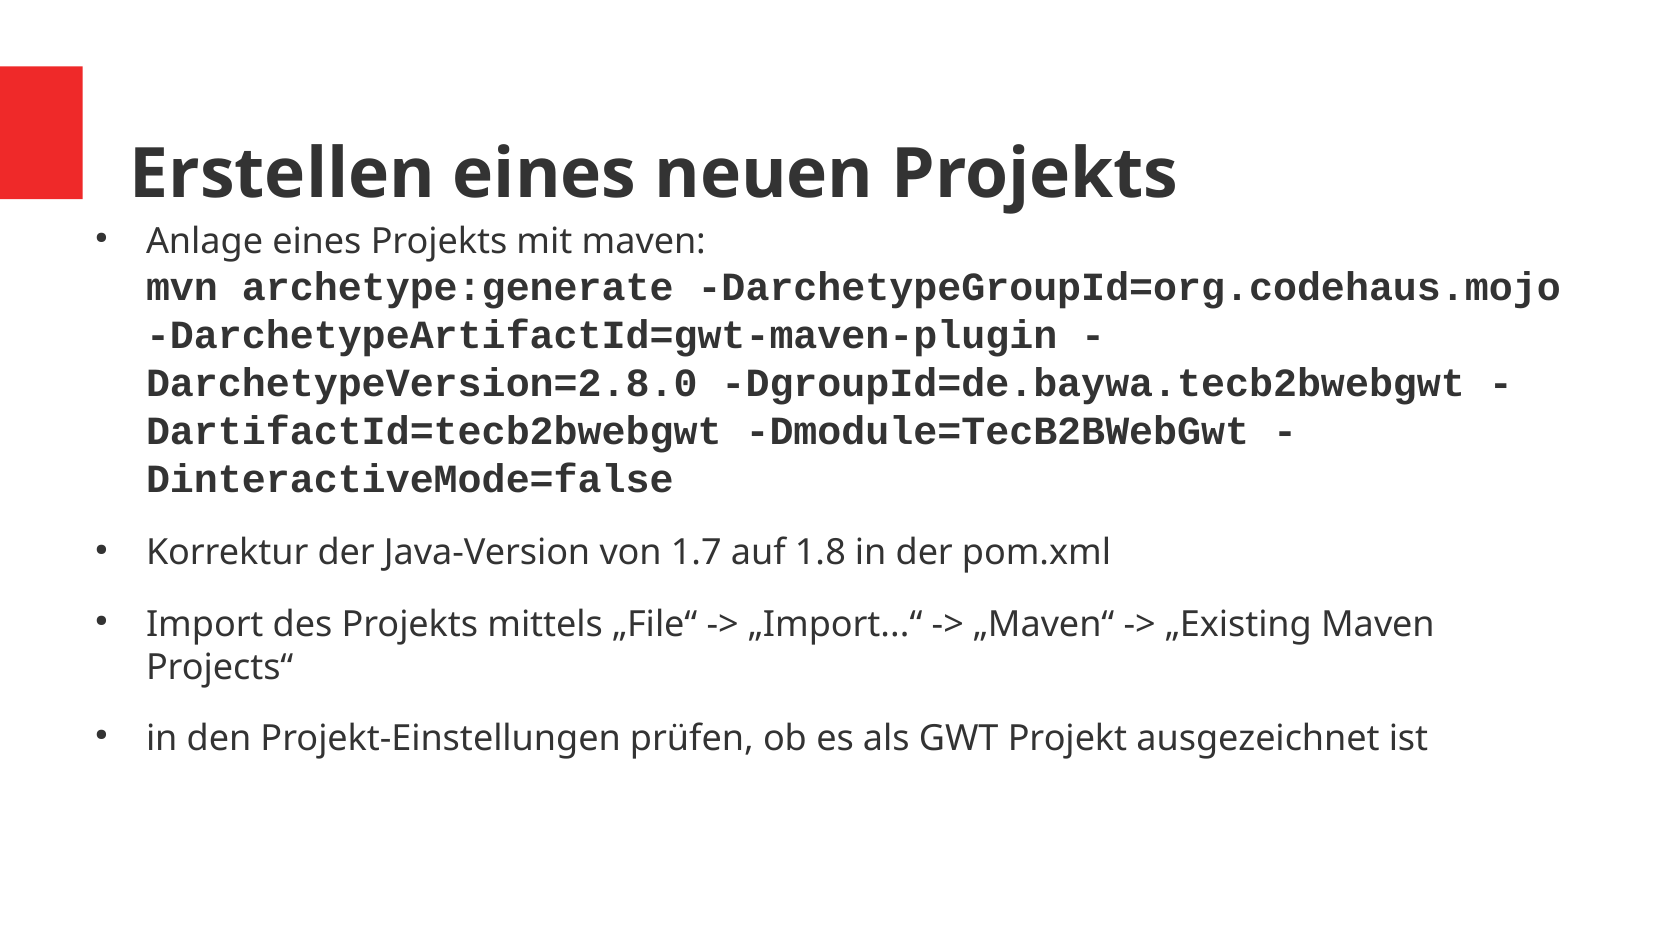

# Erstellen eines neuen Projekts
Anlage eines Projekts mit maven:
mvn archetype:generate -DarchetypeGroupId=org.codehaus.mojo -DarchetypeArtifactId=gwt-maven-plugin -DarchetypeVersion=2.8.0 -DgroupId=de.baywa.tecb2bwebgwt -DartifactId=tecb2bwebgwt -Dmodule=TecB2BWebGwt -DinteractiveMode=false
Korrektur der Java-Version von 1.7 auf 1.8 in der pom.xml
Import des Projekts mittels „File“ -> „Import...“ -> „Maven“ -> „Existing Maven Projects“
in den Projekt-Einstellungen prüfen, ob es als GWT Projekt ausgezeichnet ist